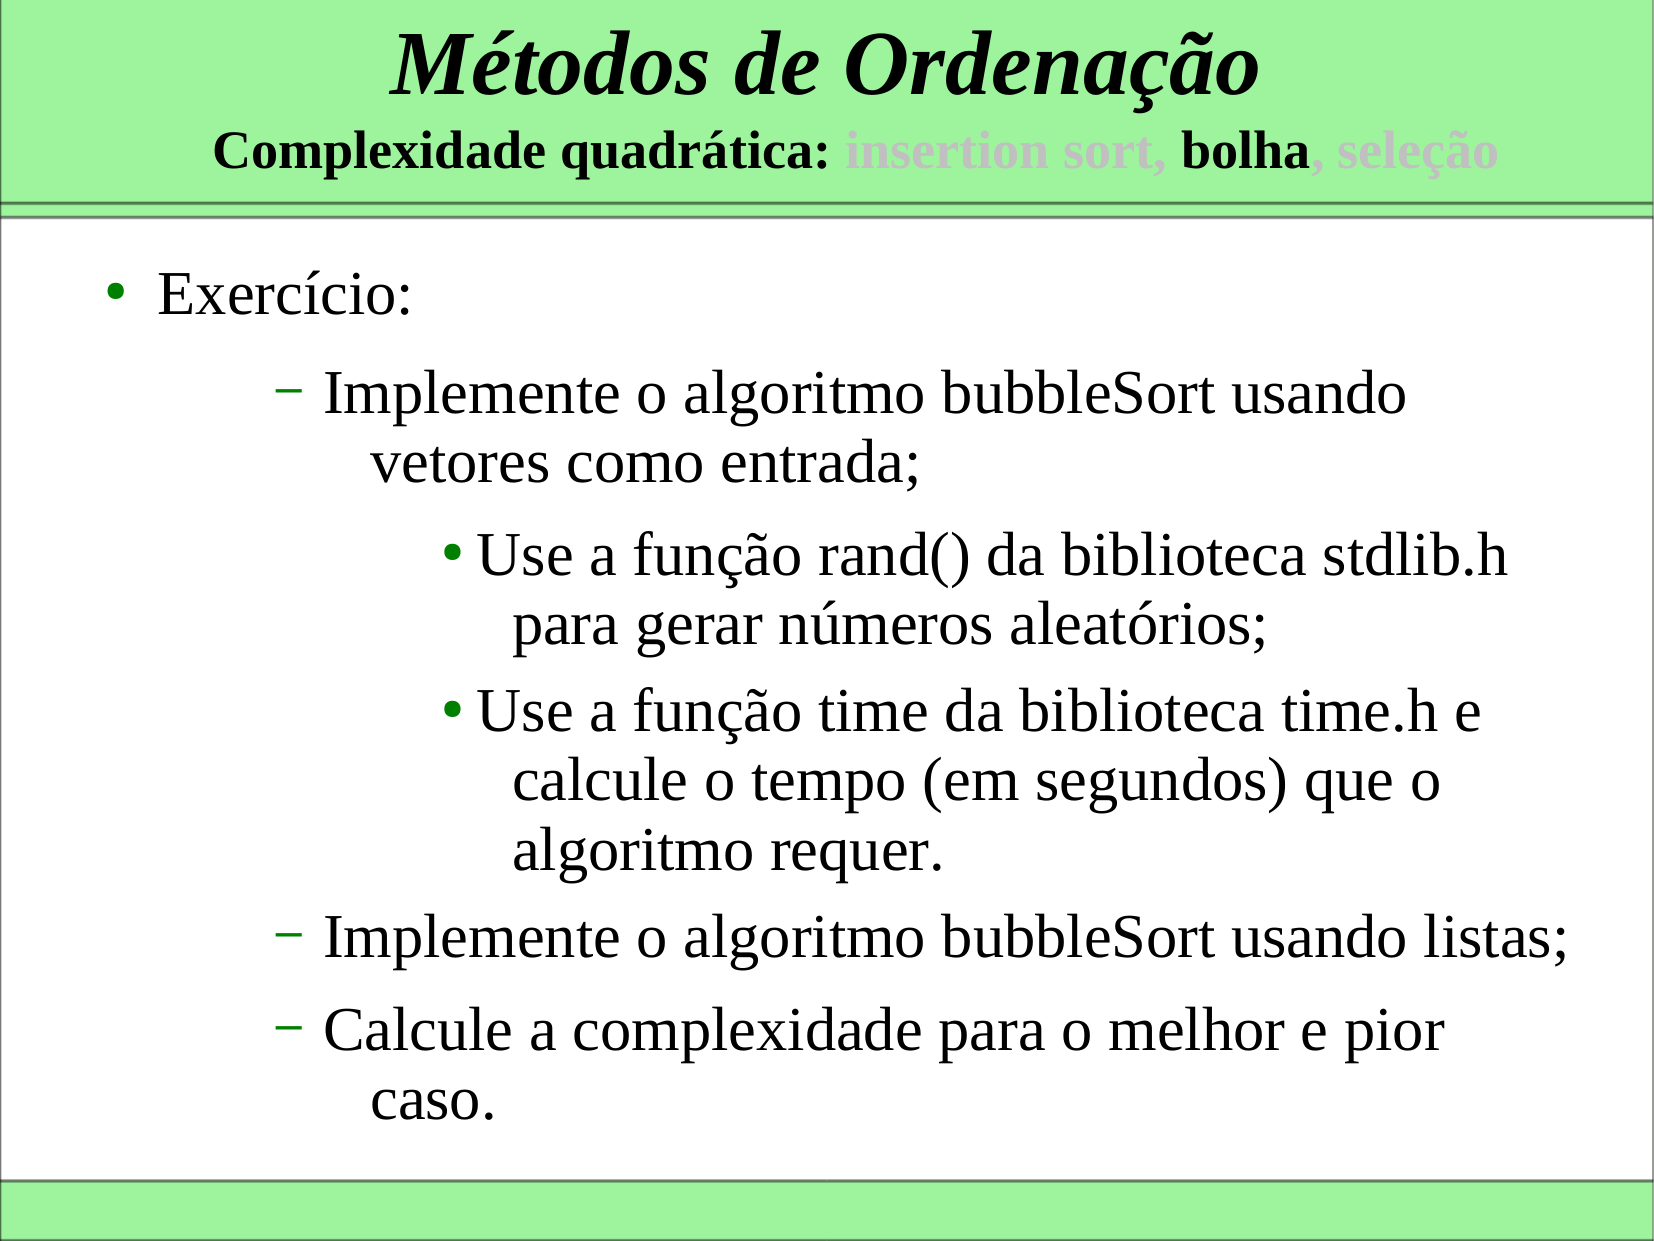

# Métodos de Ordenação
Complexidade quadrática: insertion sort, bolha, seleção
Exercício:
Implemente o algoritmo bubbleSort usando vetores como entrada;
Use a função rand() da biblioteca stdlib.h para gerar números aleatórios;
Use a função time da biblioteca time.h e calcule o tempo (em segundos) que o algoritmo requer.
Implemente o algoritmo bubbleSort usando listas;
Calcule a complexidade para o melhor e pior caso.